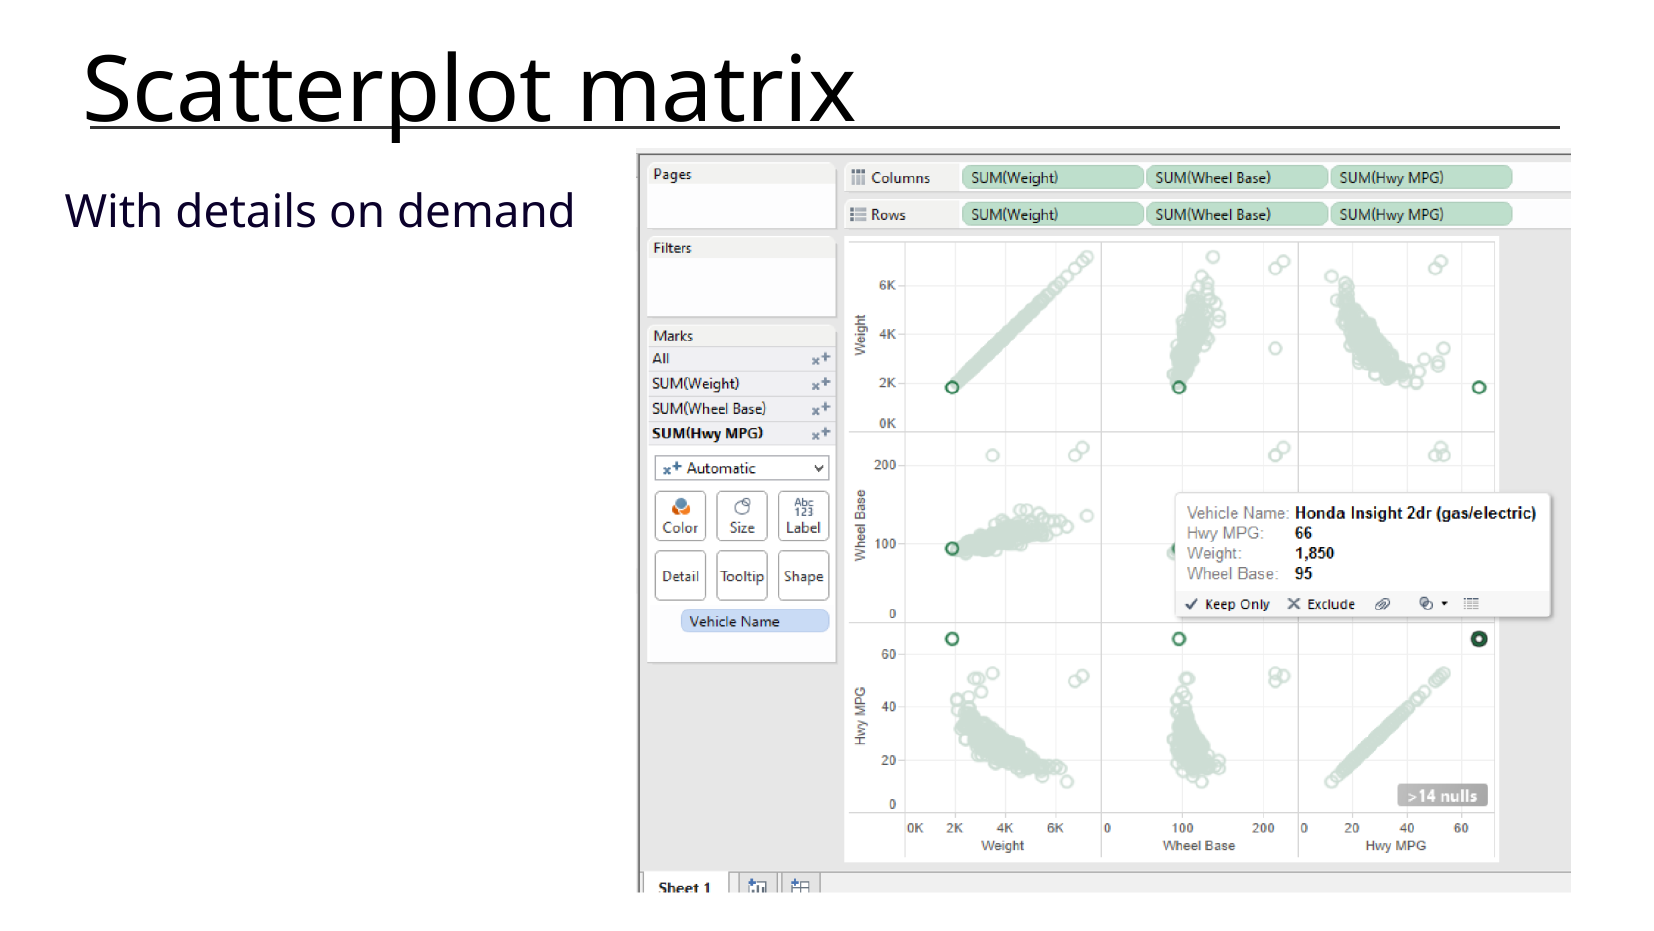

# Scatterplot matrix
With details on demand